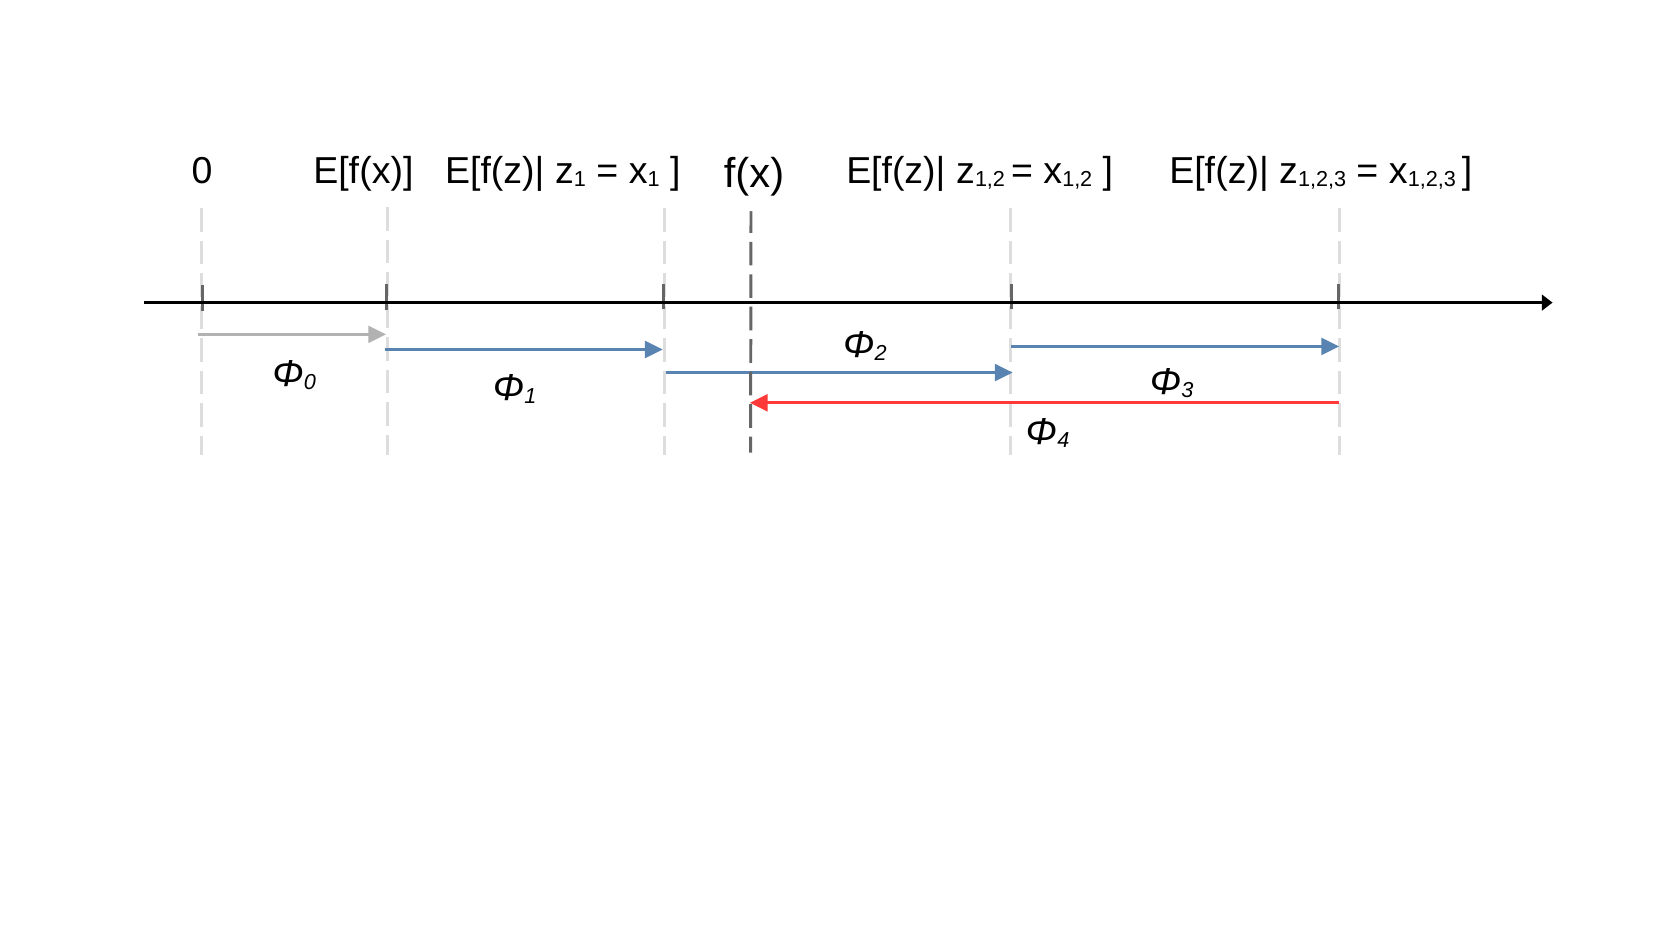

0
E[f(x)]
E[f(z)| z1 = x1 ]
f(x)
E[f(z)| z1,2 = x1,2 ]
E[f(z)| z1,2,3 = x1,2,3 ]
Φ2
Φ0
Φ3
Φ1
Φ4